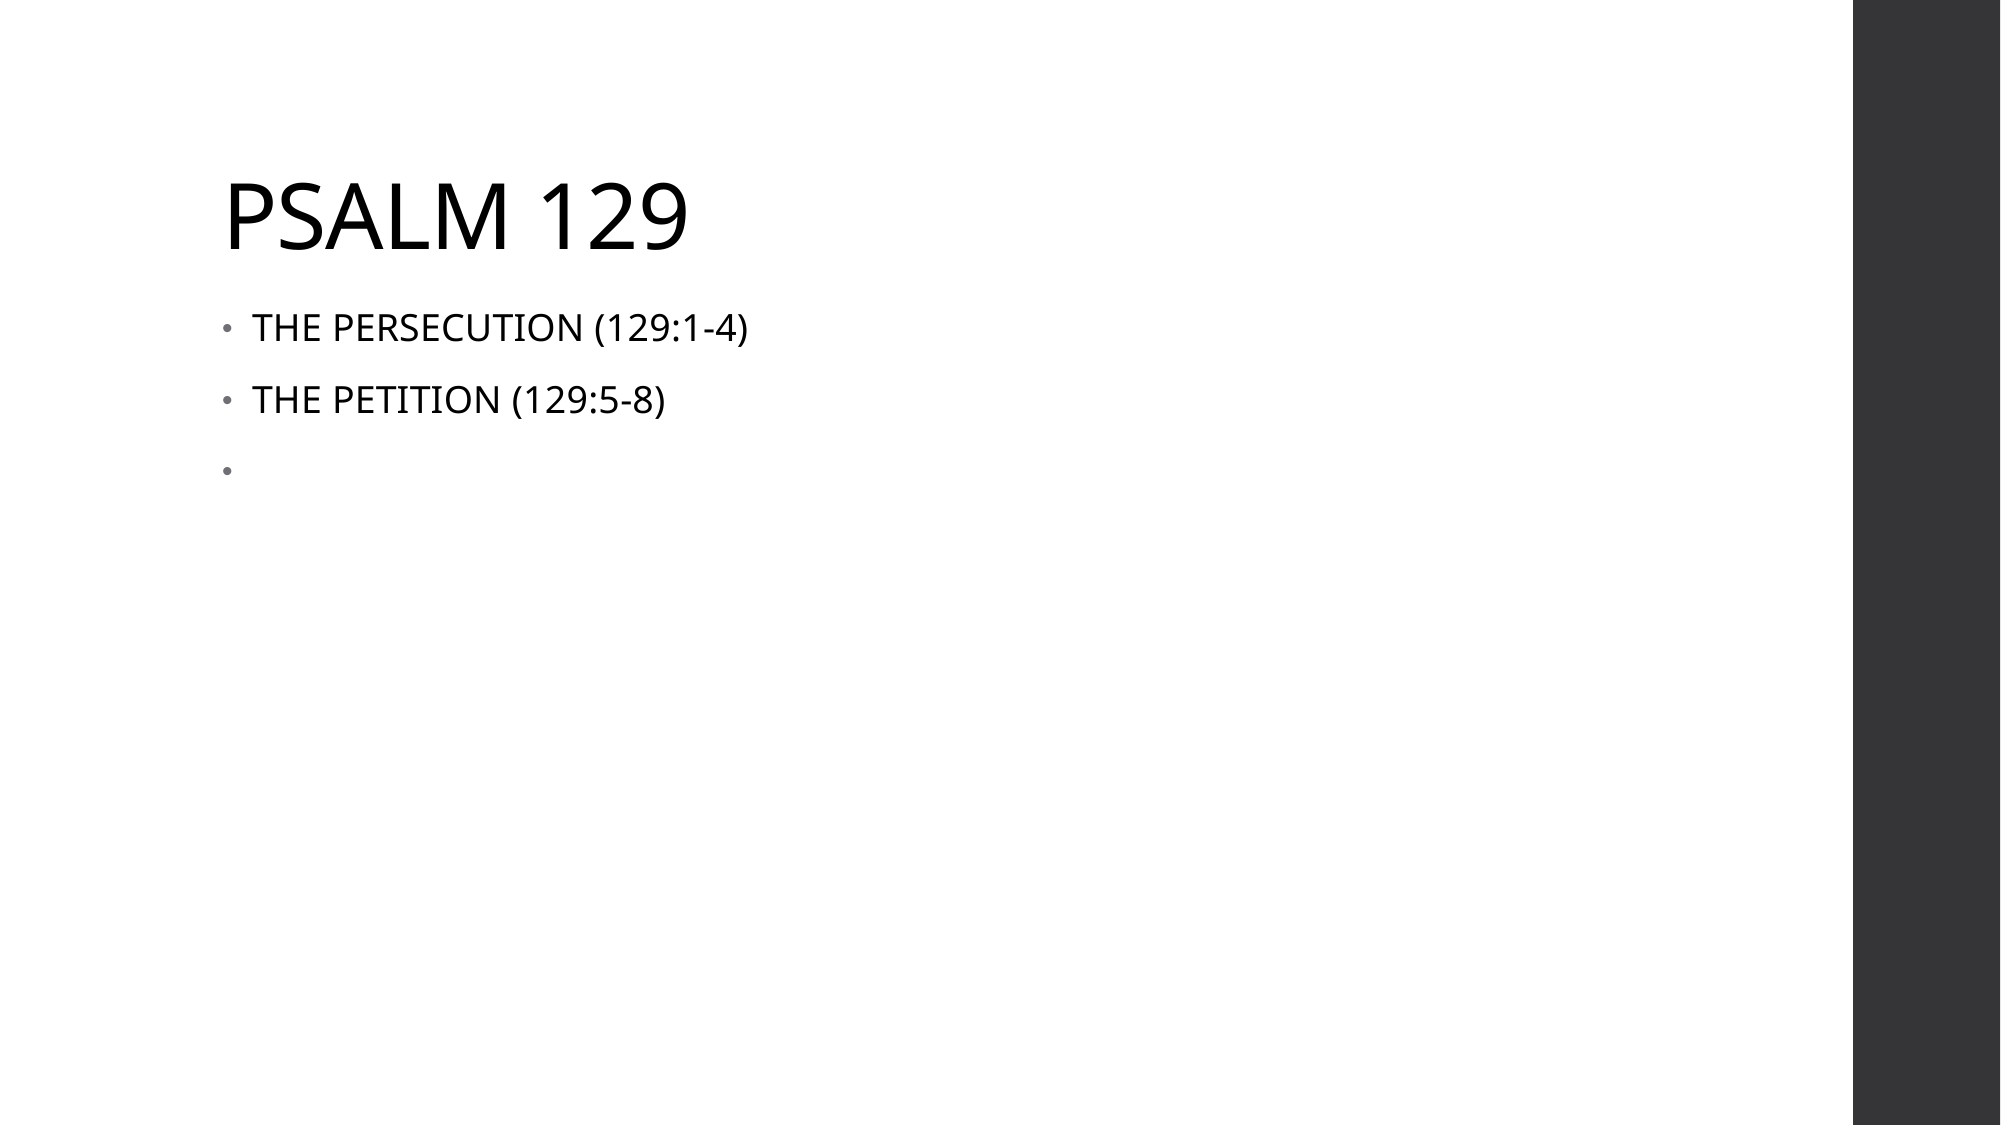

# PSALM 129
THE PERSECUTION (129:1-4)
THE PETITION (129:5-8)